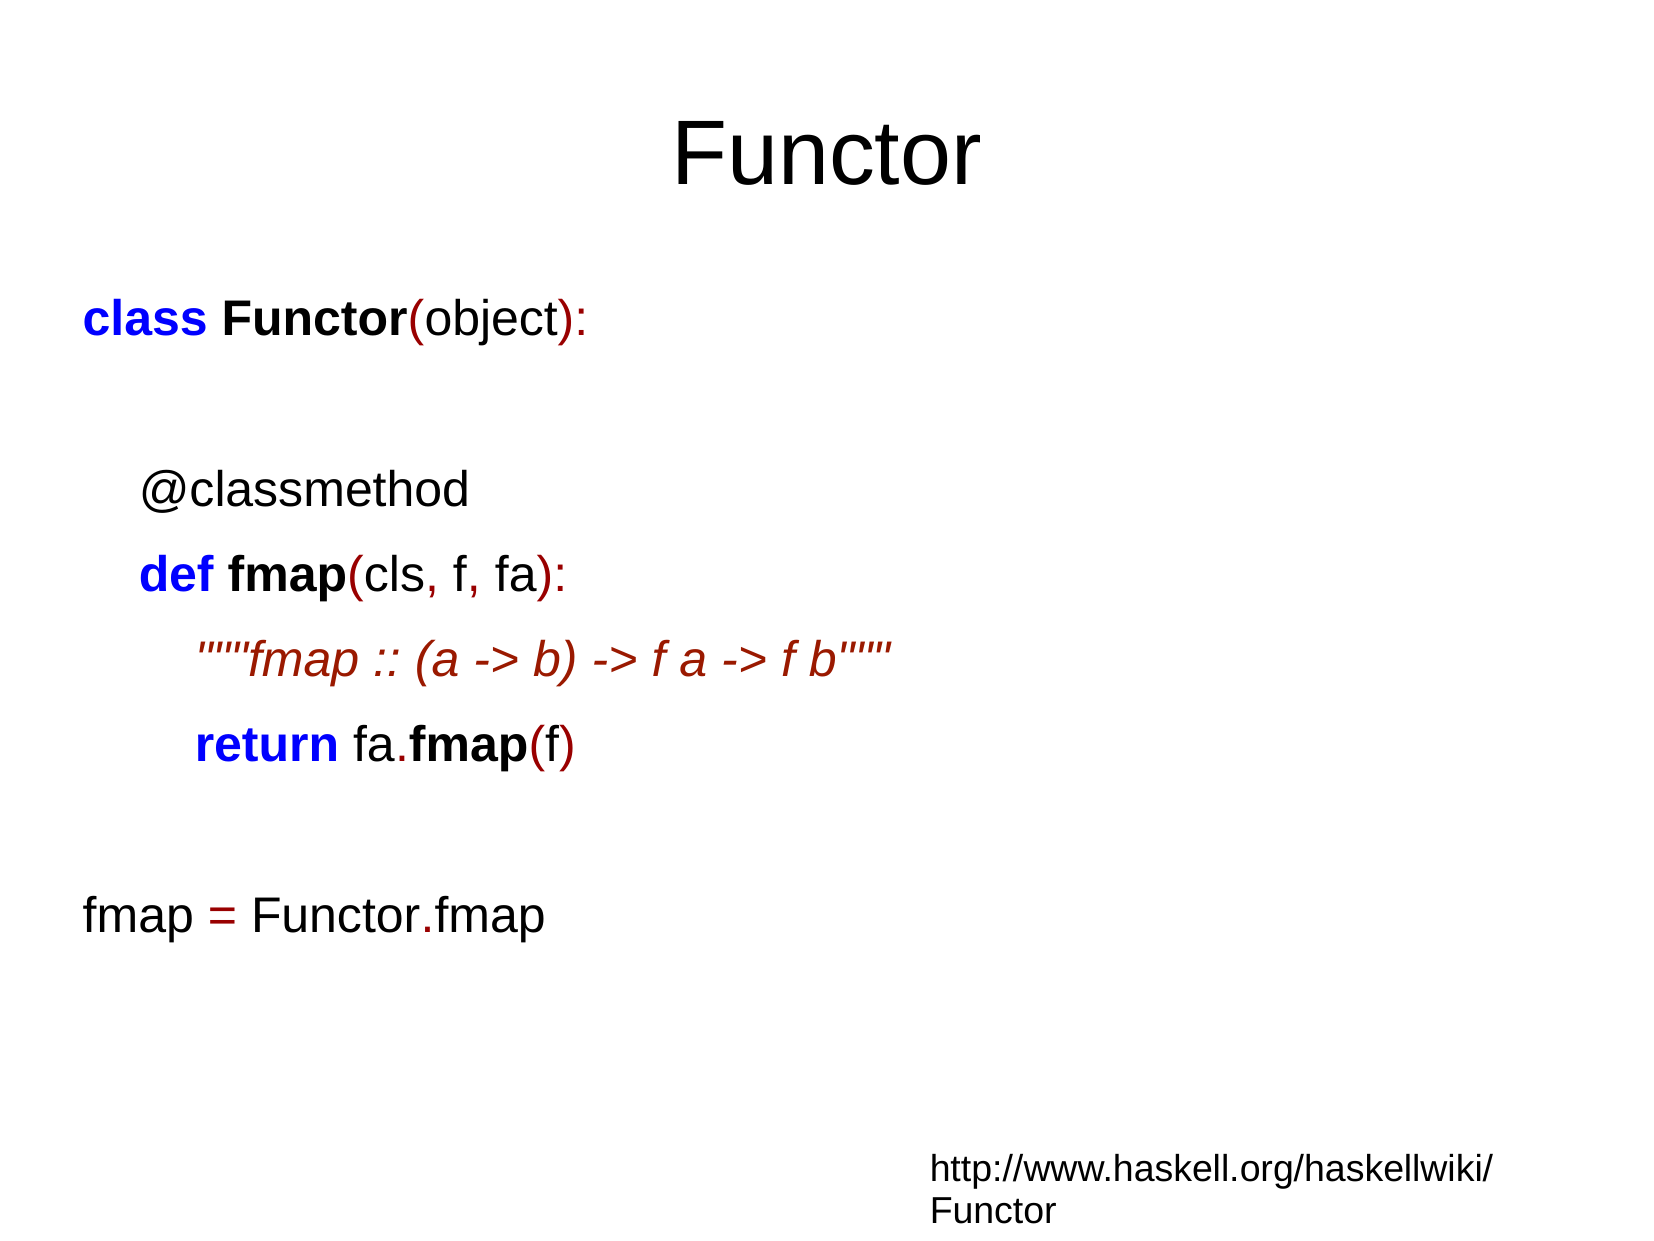

# Functor
class Functor(object):
 @classmethod
 def fmap(cls, f, fa):
 """fmap :: (a -> b) -> f a -> f b"""
 return fa.fmap(f)
fmap = Functor.fmap
http://www.haskell.org/haskellwiki/Functor